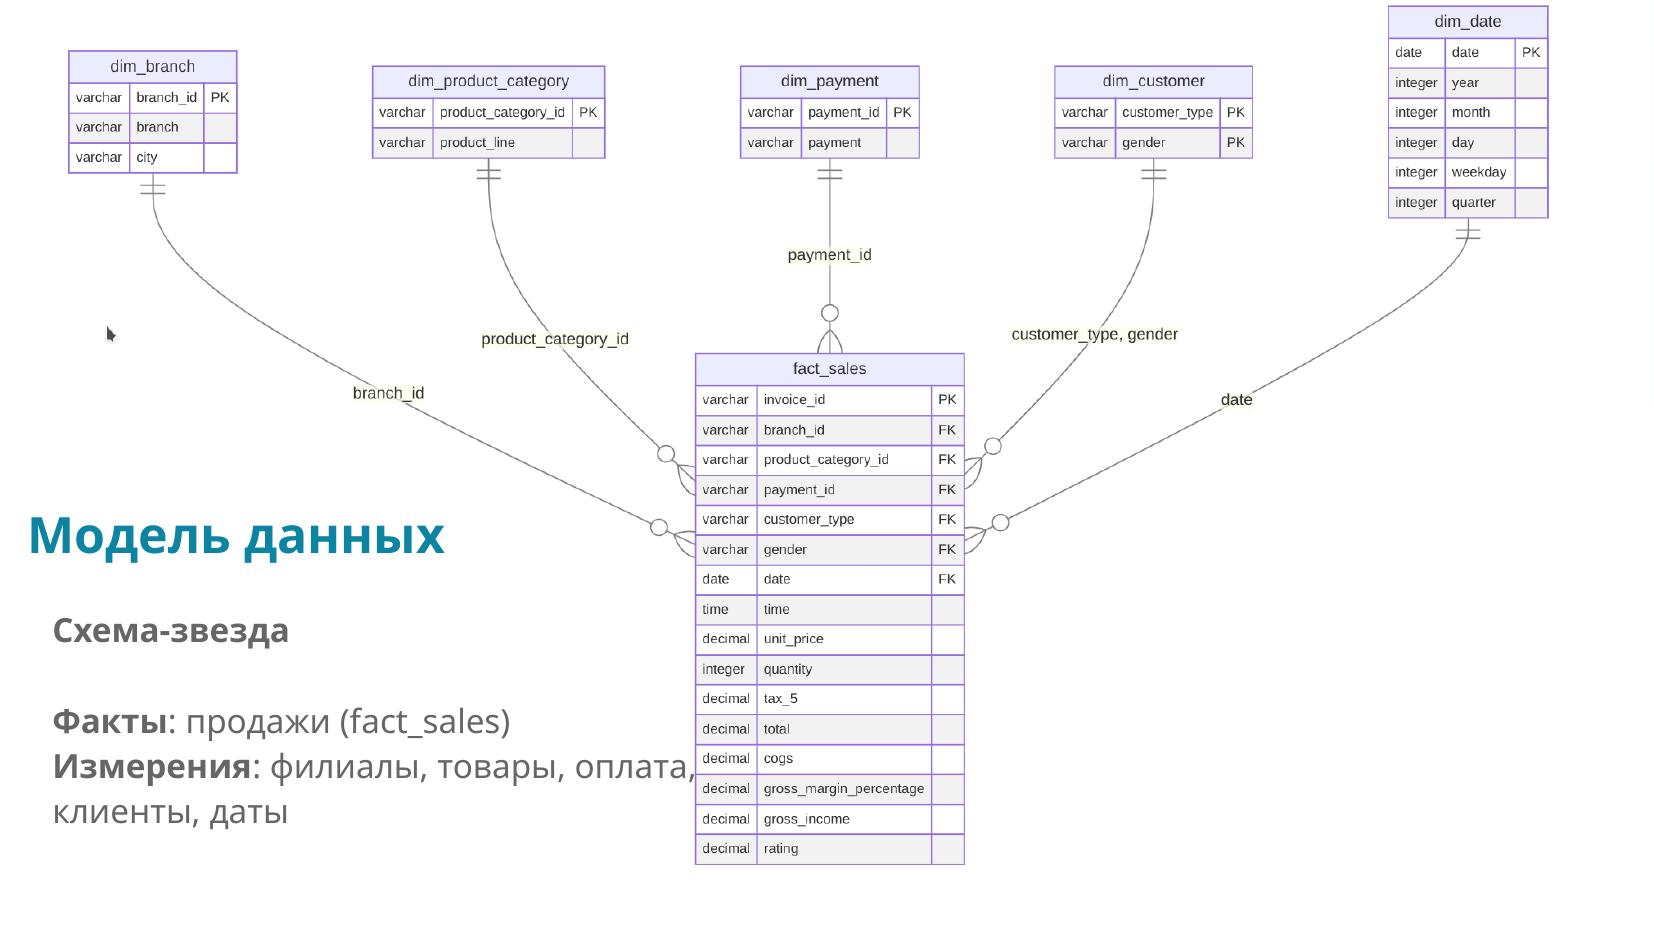

#
Модель данных
Схема-звезда
Факты: продажи (fact_sales)
Измерения: филиалы, товары, оплата, клиенты, даты